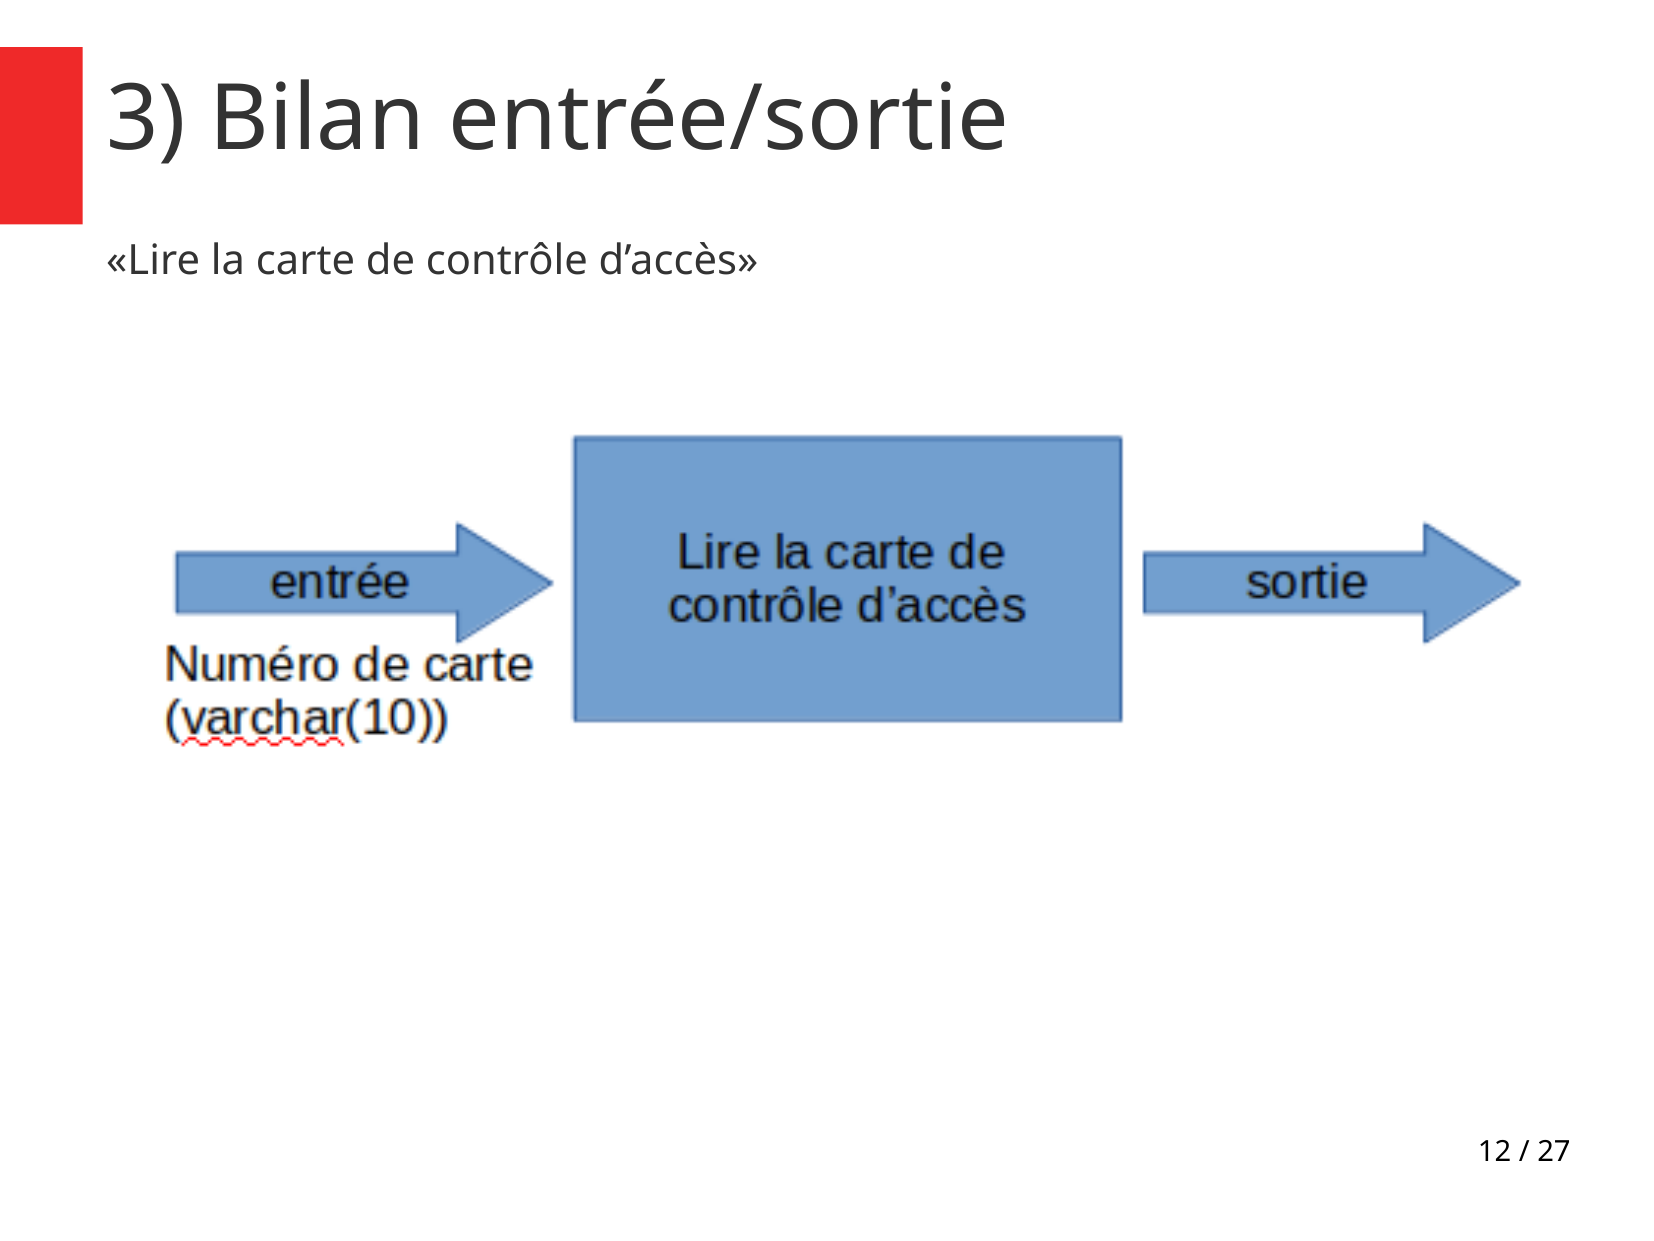

# 3) Bilan entrée/sortie «Lire la carte de contrôle d’accès»
,,,,,
12